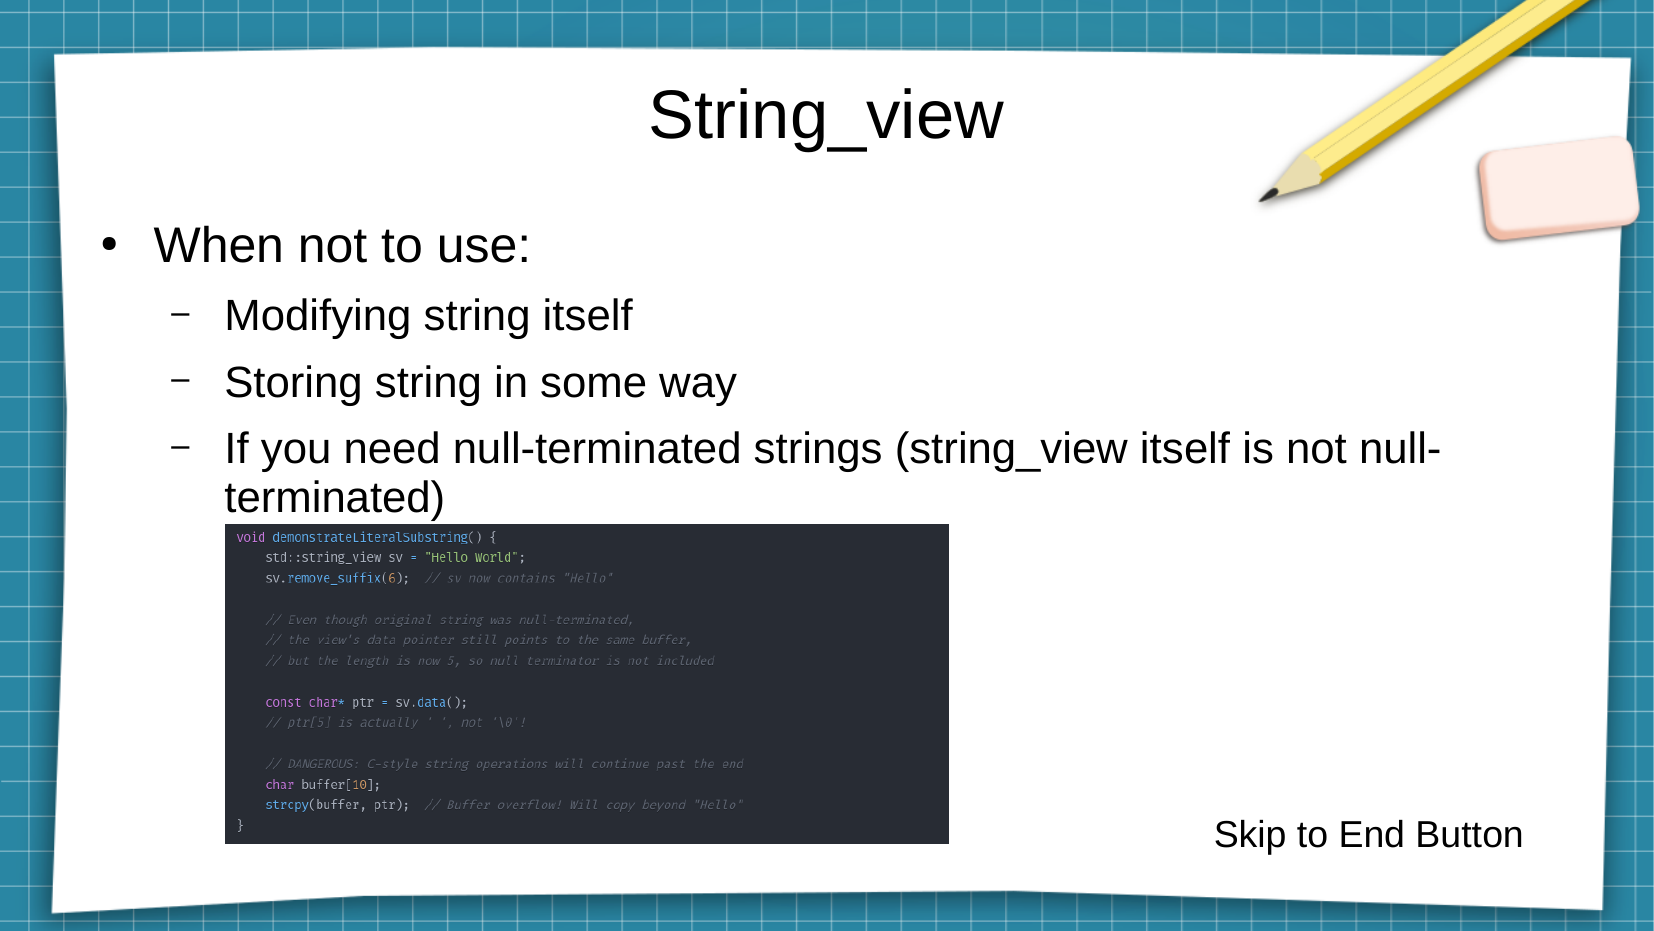

# String_view
When not to use:
Modifying string itself
Storing string in some way
If you need null-terminated strings (string_view itself is not null-terminated)
Skip to End Button